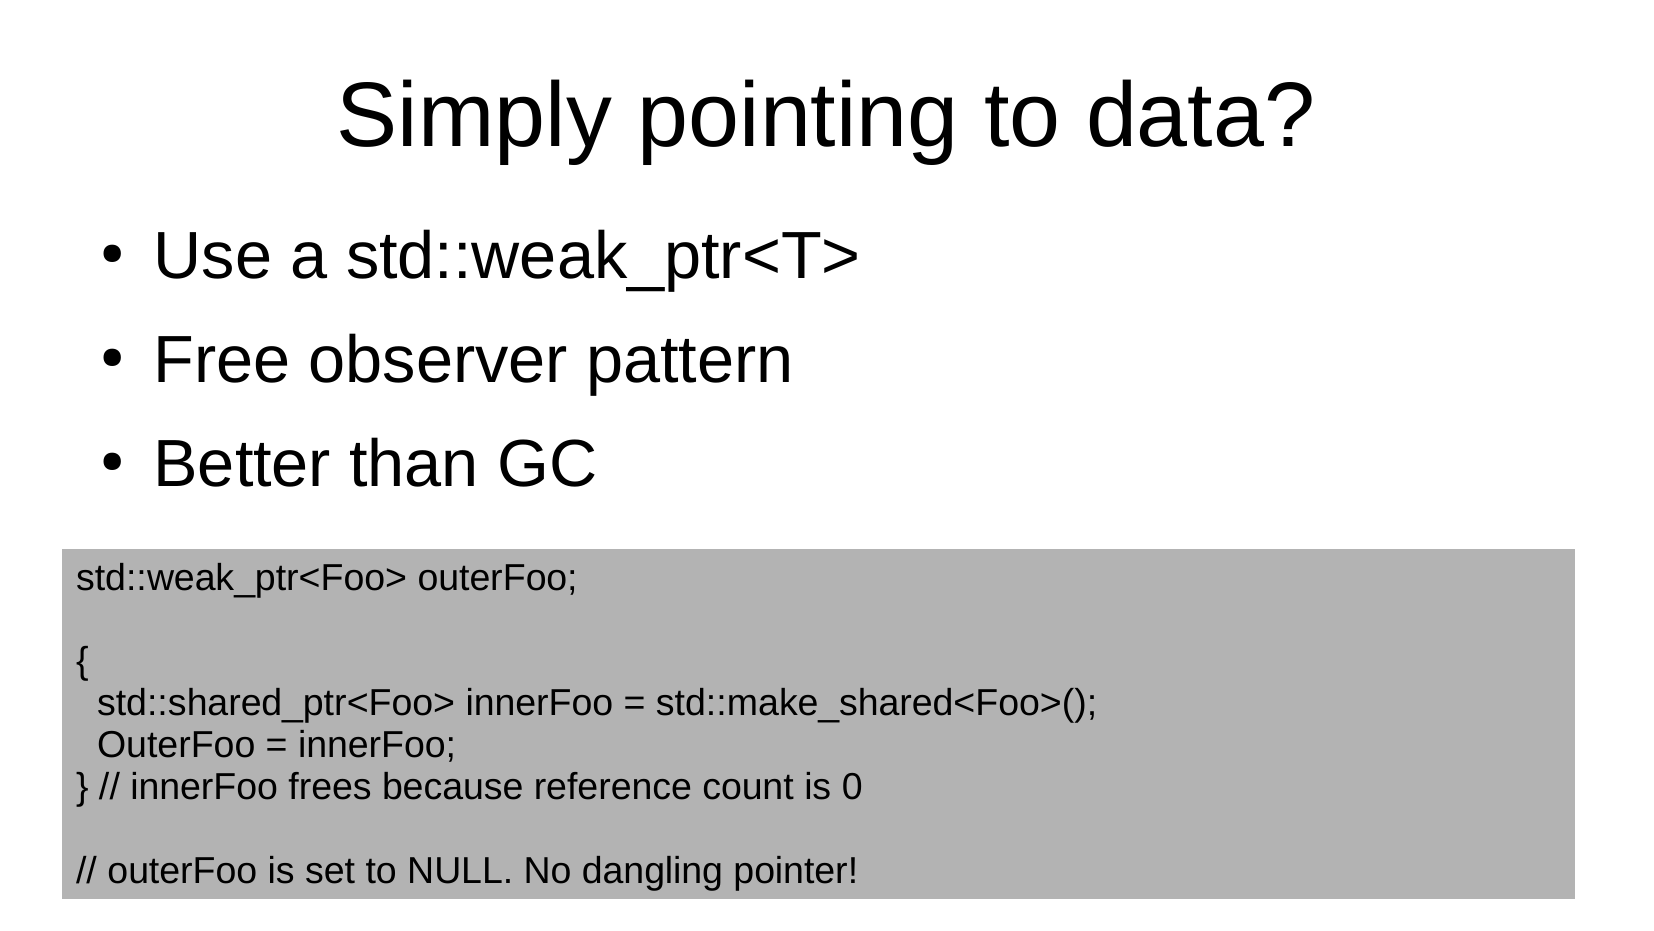

# Simply pointing to data?
Use a std::weak_ptr<T>
Free observer pattern
Better than GC
| std::weak\_ptr<Foo> outerFoo; { std::shared\_ptr<Foo> innerFoo = std::make\_shared<Foo>(); OuterFoo = innerFoo; } // innerFoo frees because reference count is 0 // outerFoo is set to NULL. No dangling pointer! |
| --- |